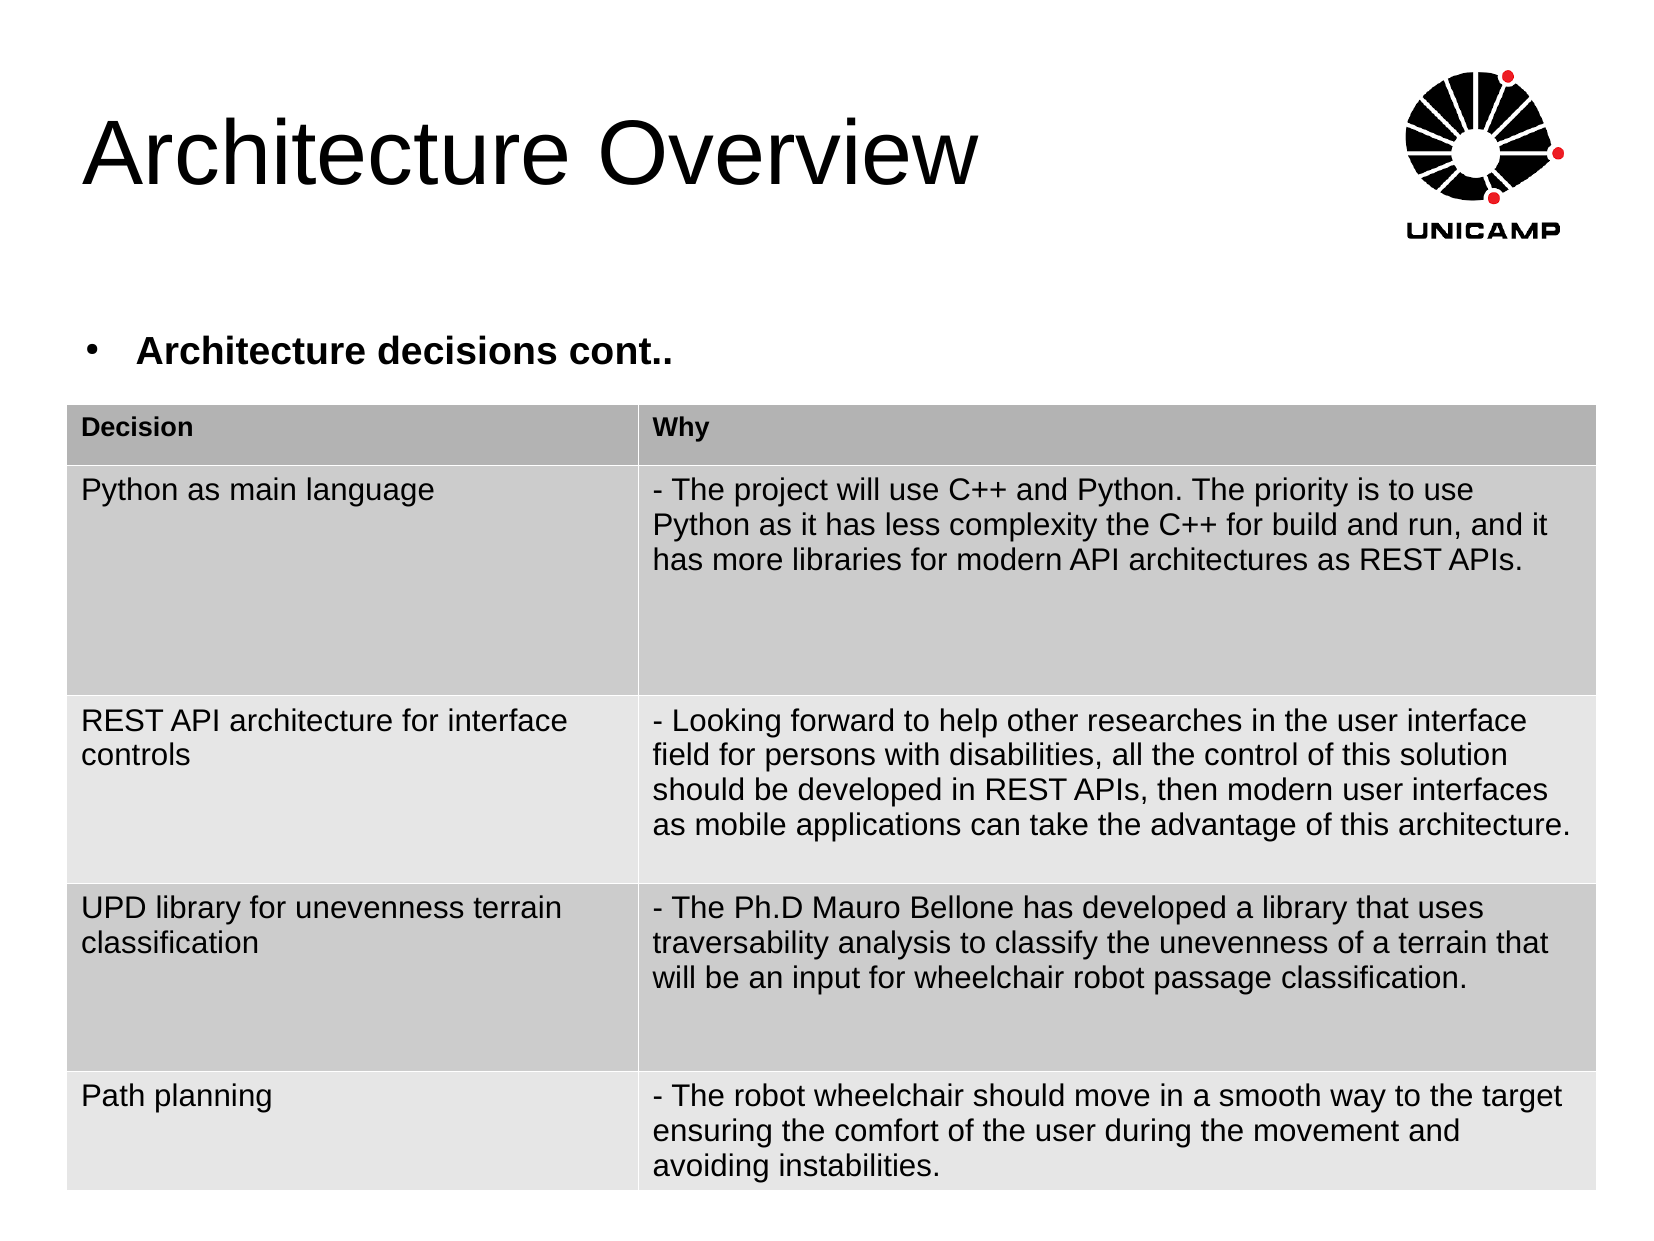

# Architecture Overview
Architecture decisions cont..
| Decision | Why |
| --- | --- |
| Python as main language | - The project will use C++ and Python. The priority is to use Python as it has less complexity the C++ for build and run, and it has more libraries for modern API architectures as REST APIs. |
| REST API architecture for interface controls | - Looking forward to help other researches in the user interface field for persons with disabilities, all the control of this solution should be developed in REST APIs, then modern user interfaces as mobile applications can take the advantage of this architecture. |
| UPD library for unevenness terrain classification | - The Ph.D Mauro Bellone has developed a library that uses traversability analysis to classify the unevenness of a terrain that will be an input for wheelchair robot passage classification. |
| Path planning | - The robot wheelchair should move in a smooth way to the target ensuring the comfort of the user during the movement and avoiding instabilities. |